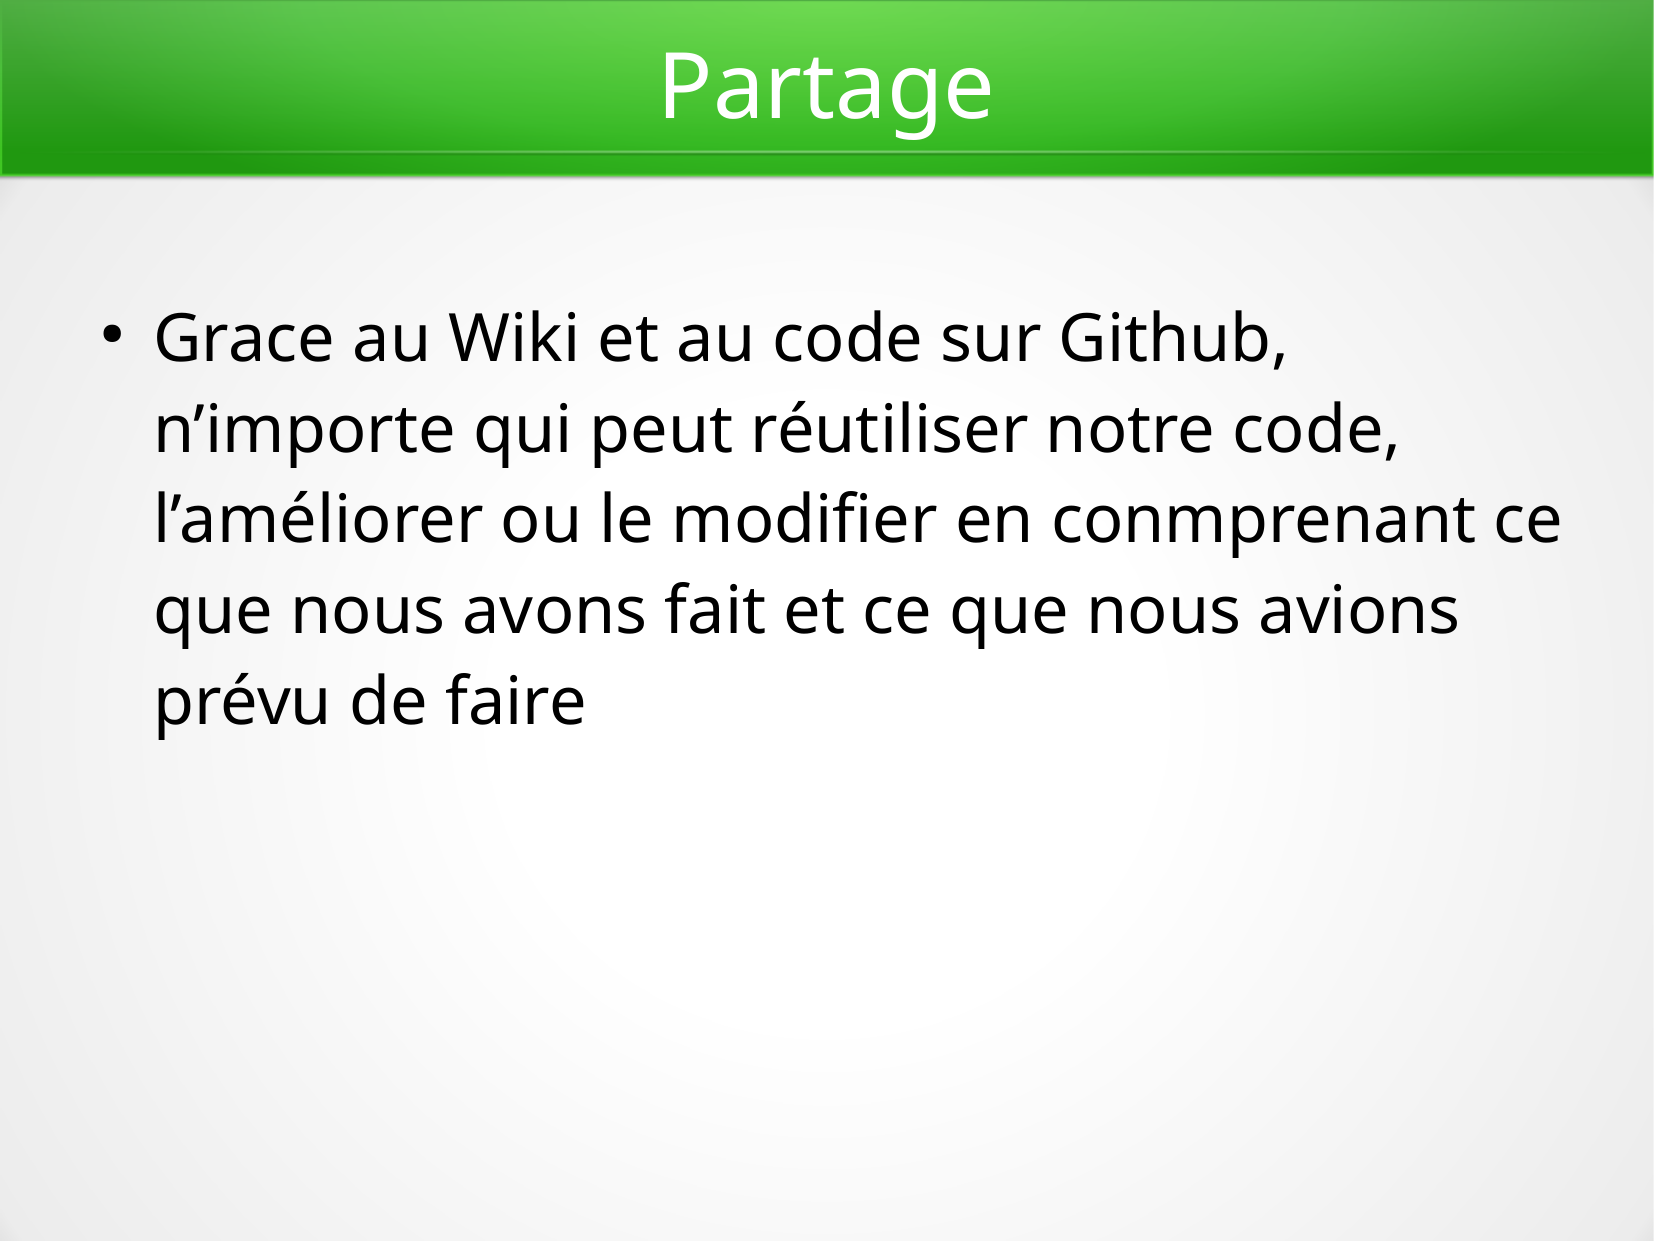

# Partage
Grace au Wiki et au code sur Github, n’importe qui peut réutiliser notre code, l’améliorer ou le modifier en conmprenant ce que nous avons fait et ce que nous avions prévu de faire